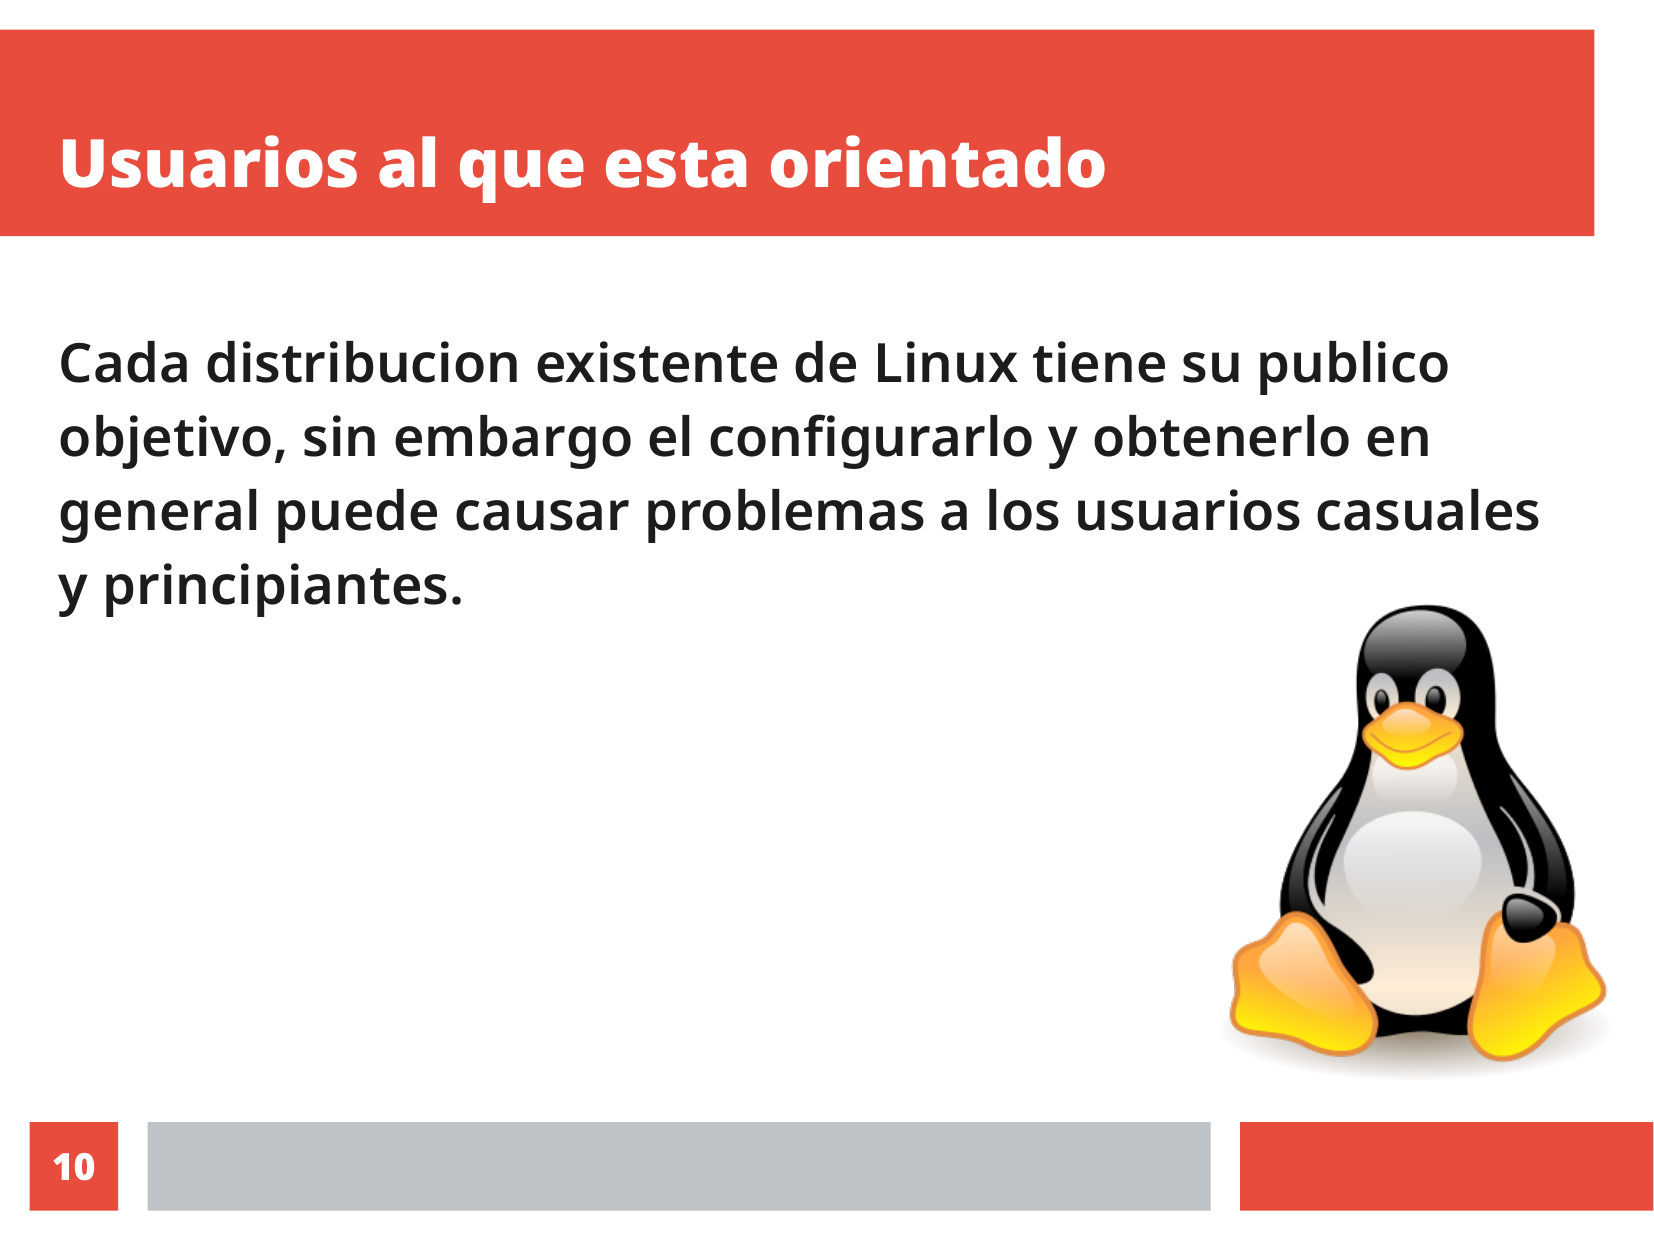

# Usuarios al que esta orientado
Cada distribucion existente de Linux tiene su publico objetivo, sin embargo el configurarlo y obtenerlo en general puede causar problemas a los usuarios casuales y principiantes.
10